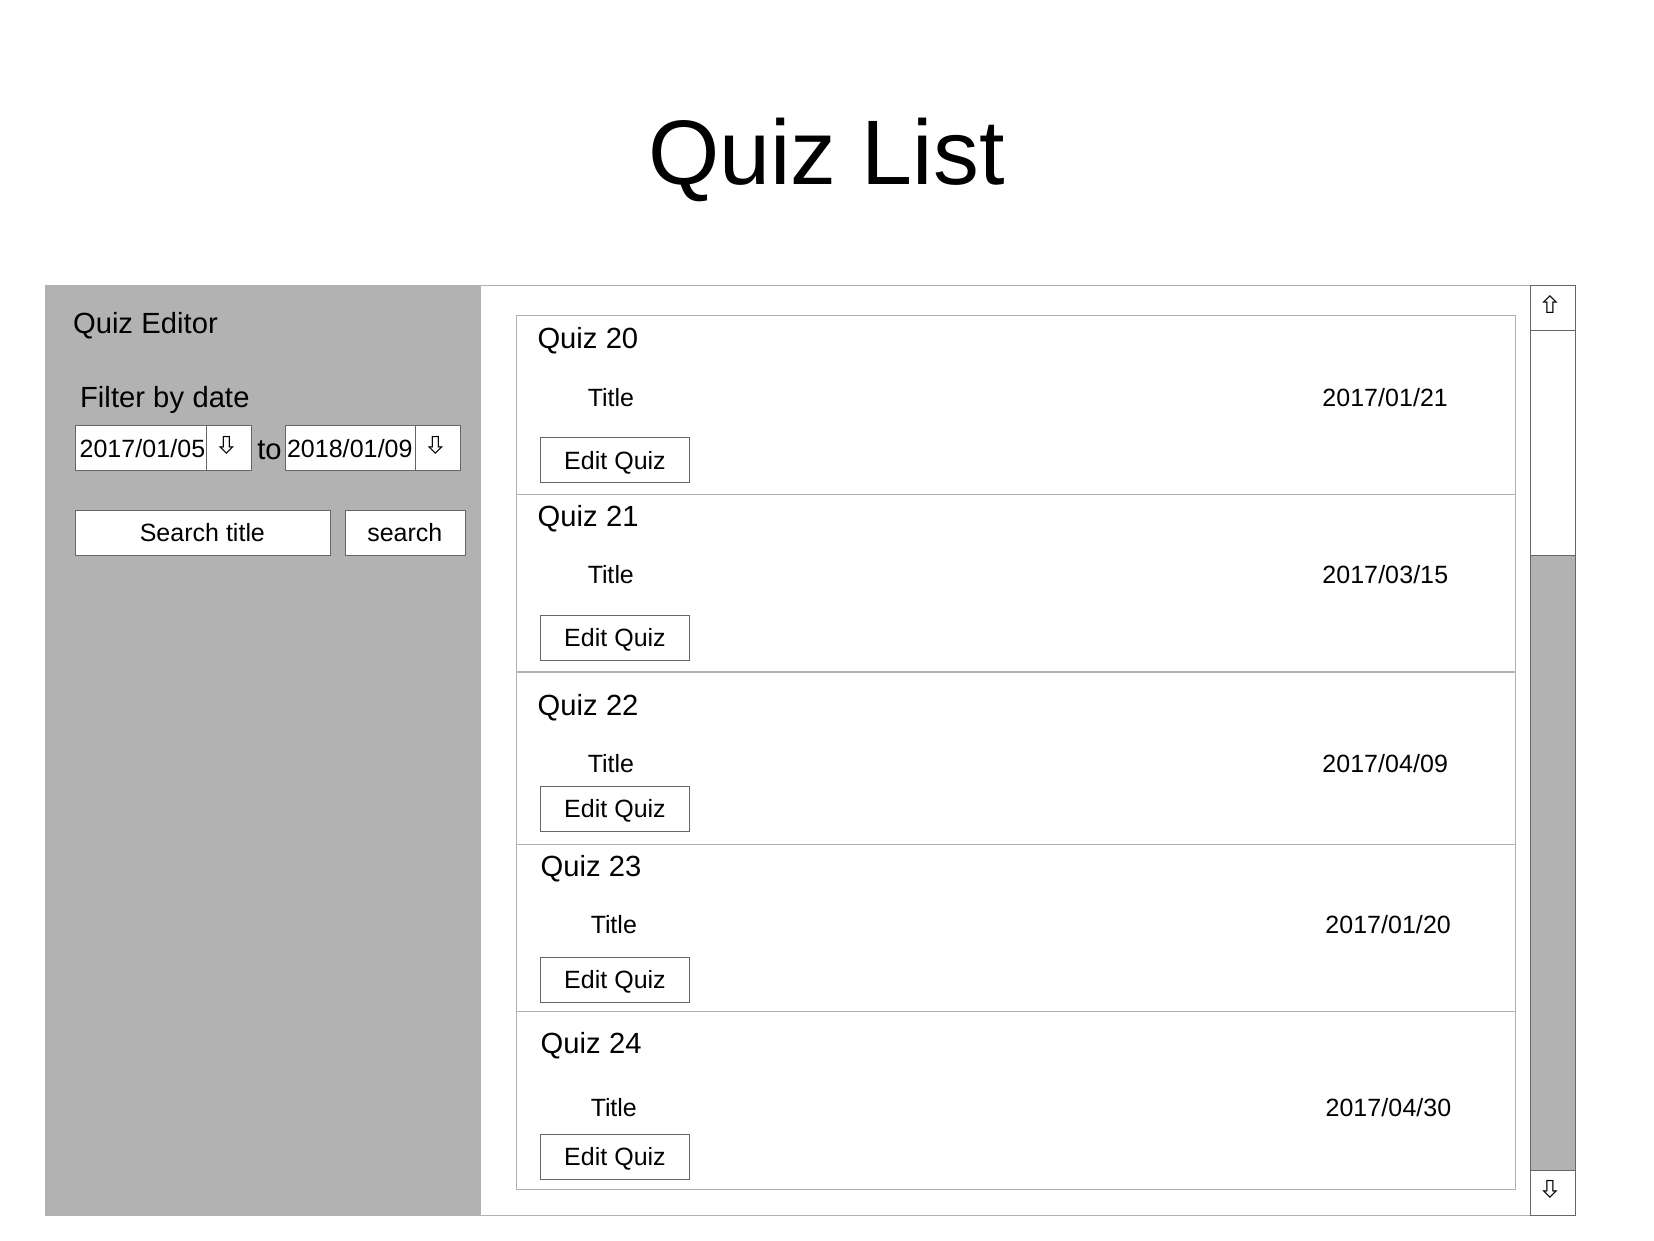

# Quiz List

Quiz Editor
Quiz 20
Filter by date
Title
2017/01/21
2017/01/05

to
2018/01/09

Edit Quiz
Quiz 21
Search title
search
Title
2017/03/15
Edit Quiz
Quiz 22
Title
2017/04/09
Edit Quiz
Quiz 23
Title
2017/01/20
Edit Quiz
Quiz 24
Title
2017/04/30
Edit Quiz
